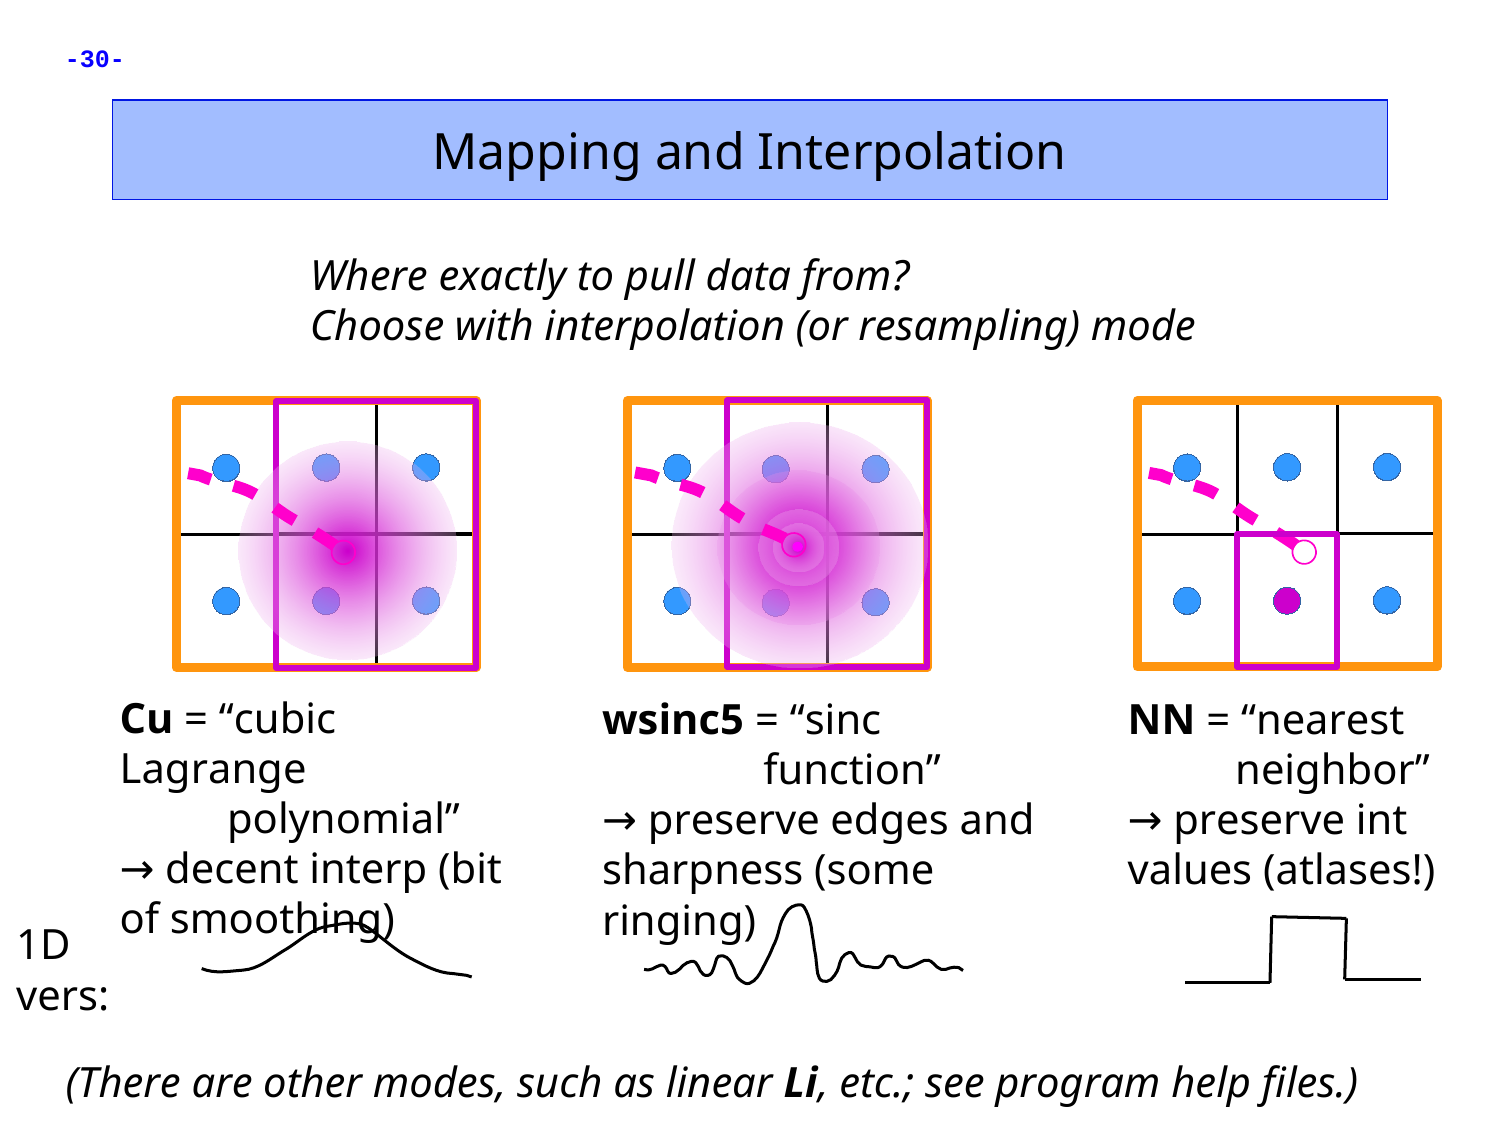

Mapping and Interpolation
Where exactly to pull data from?
Choose with interpolation (or resampling) mode
Cu = “cubic Lagrange
 polynomial”
→ decent interp (bit of smoothing)
NN = “nearest
 neighbor”
→ preserve int values (atlases!)
wsinc5 = “sinc
 function”
→ preserve edges and sharpness (some ringing)
1D vers:
(There are other modes, such as linear Li, etc.; see program help files.)